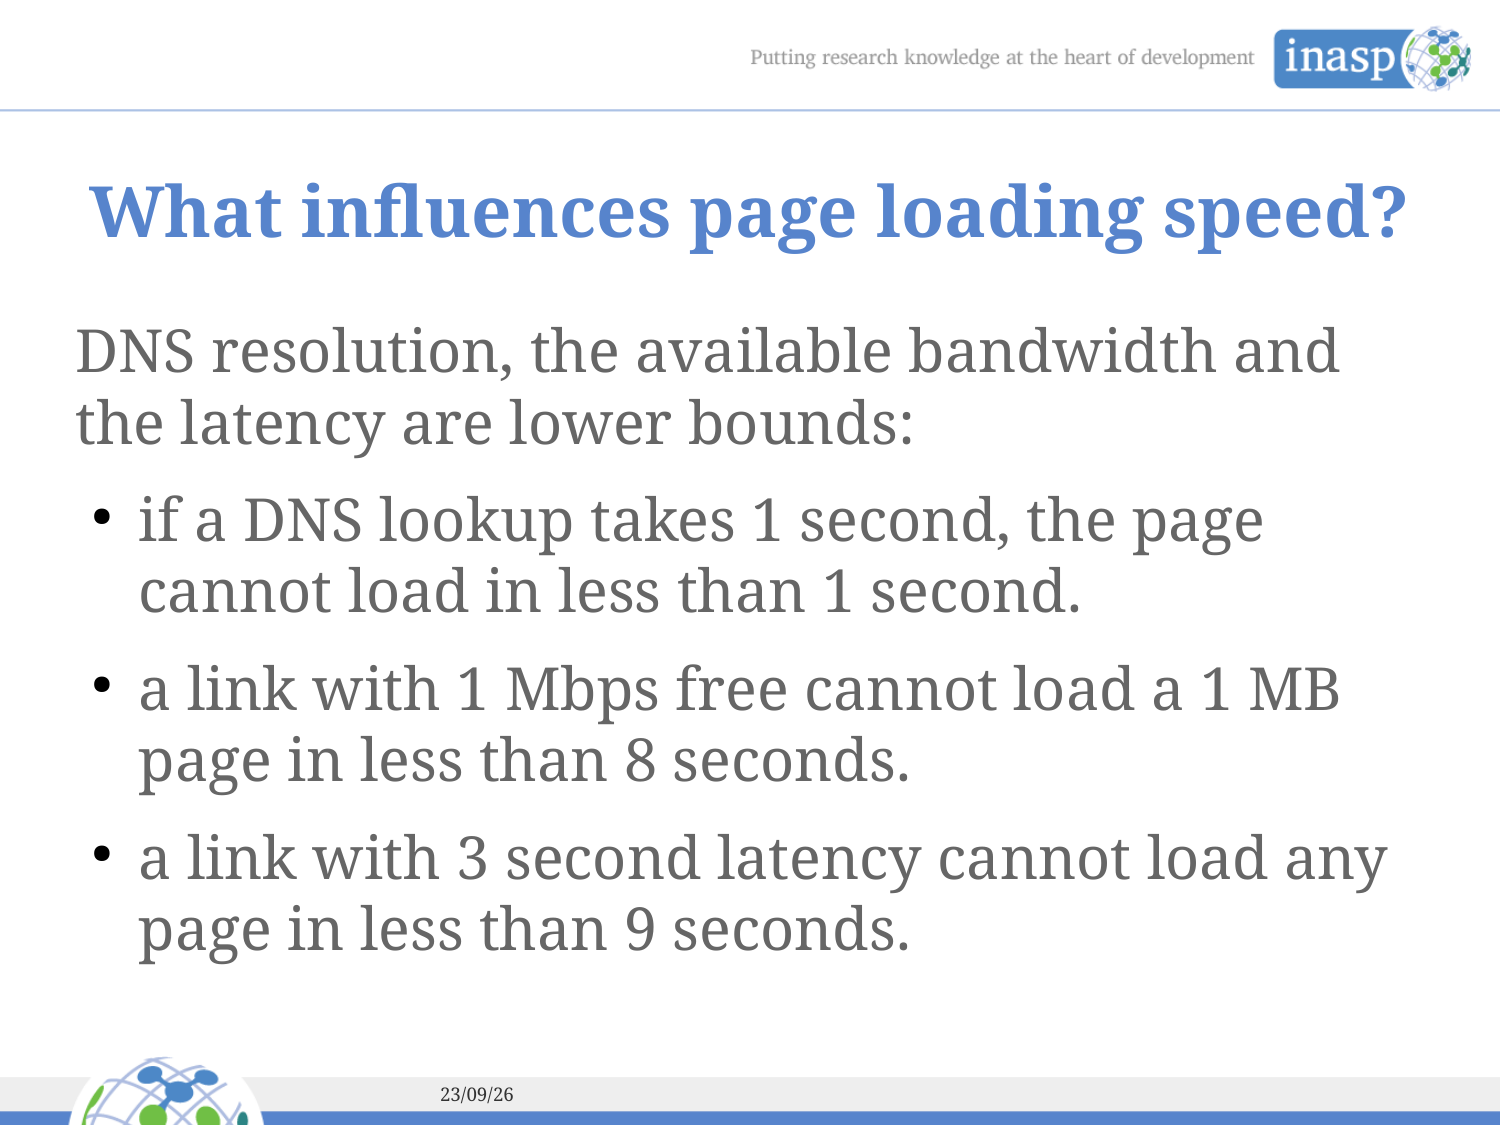

# What influences page loading speed?
DNS resolution, the available bandwidth and the latency are lower bounds:
if a DNS lookup takes 1 second, the page cannot load in less than 1 second.
a link with 1 Mbps free cannot load a 1 MB page in less than 8 seconds.
a link with 3 second latency cannot load any page in less than 9 seconds.